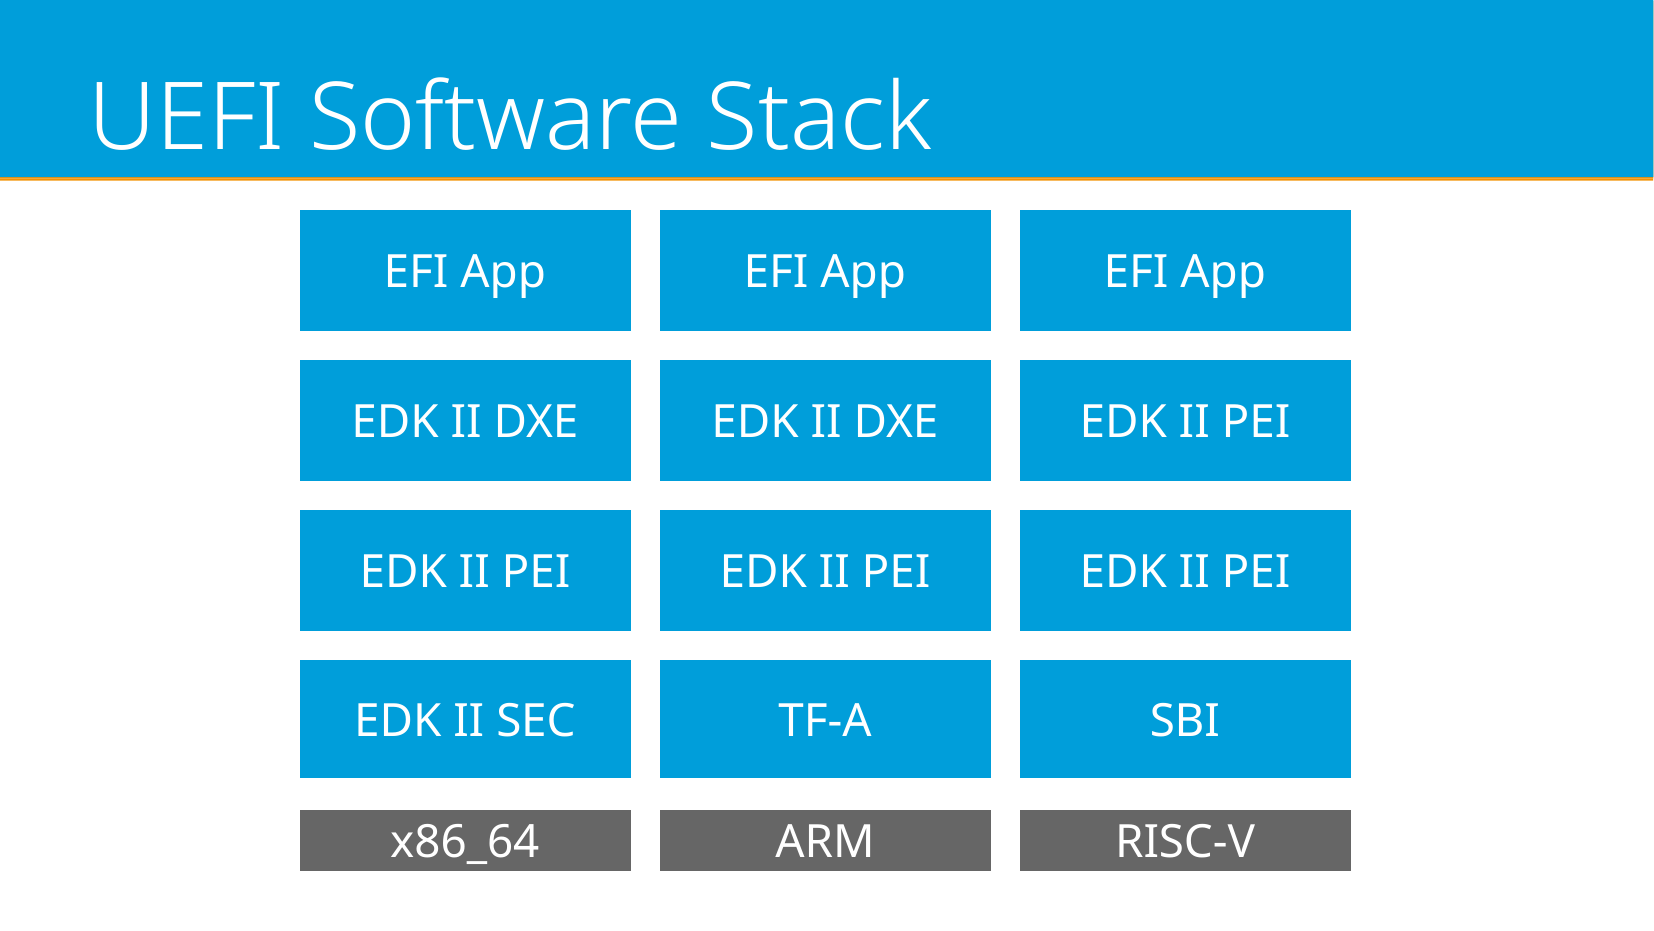

# UEFI Software Stack
EFI App
EFI App
EFI App
EDK II DXE
EDK II DXE
EDK II PEI
EDK II PEI
EDK II PEI
EDK II PEI
EDK II SEC
TF-A
SBI
x86_64
ARM
RISC-V